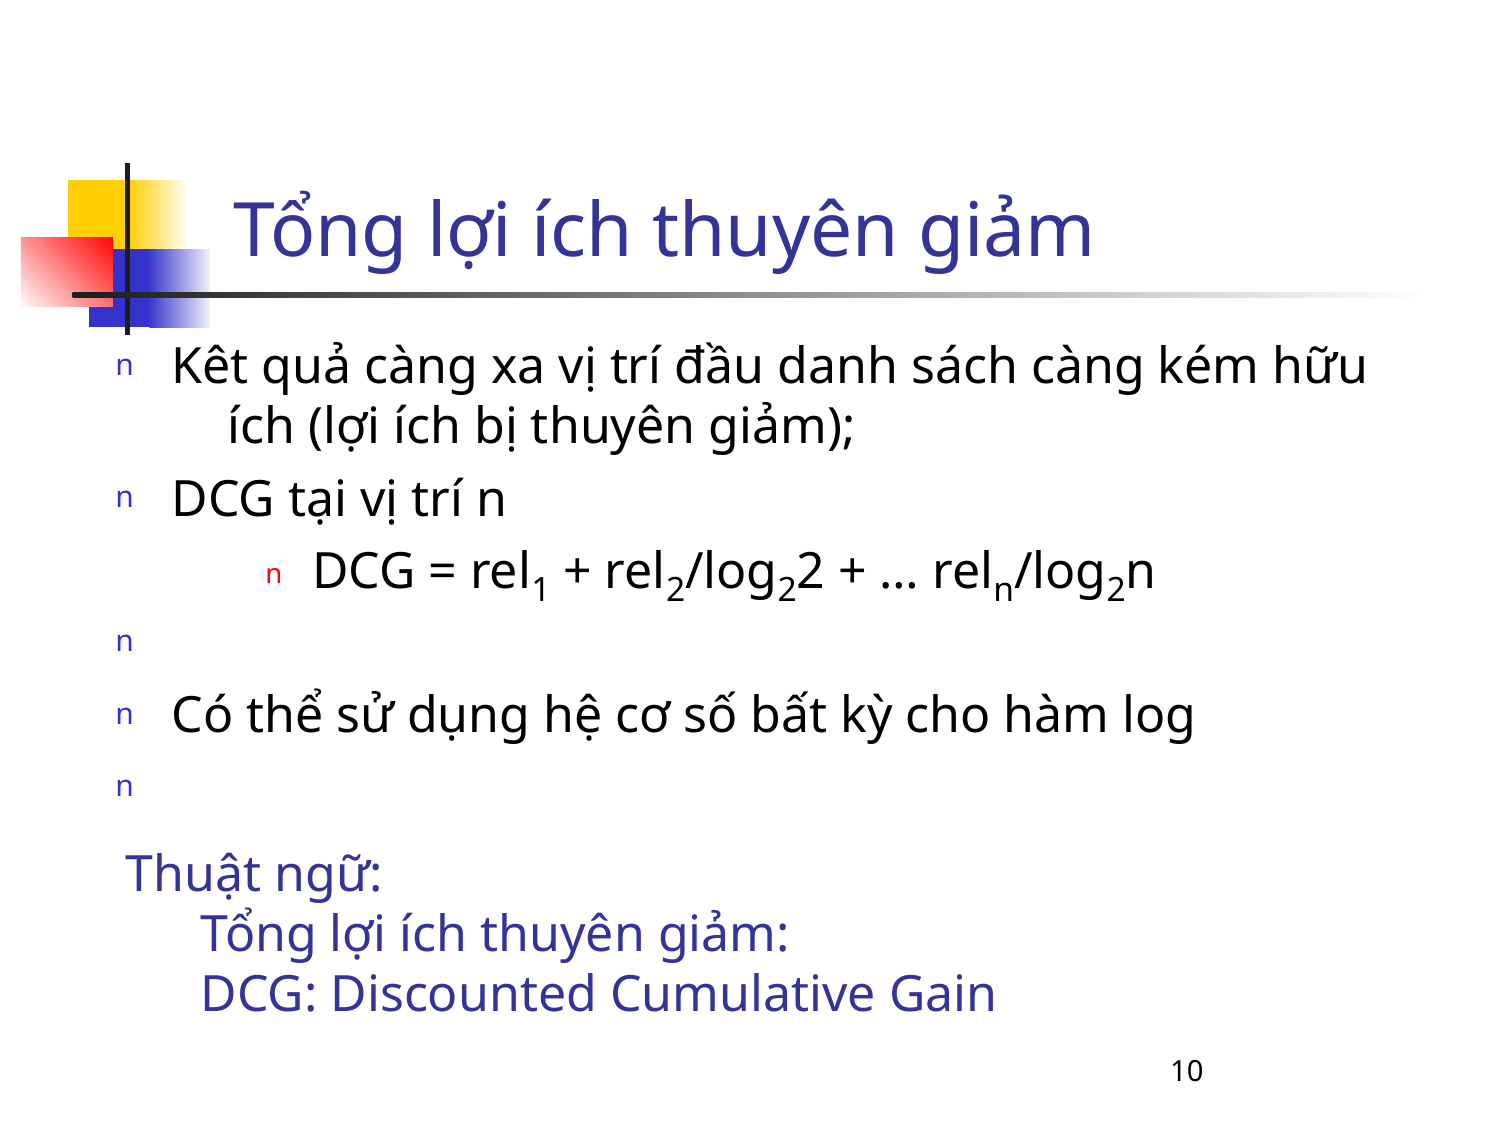

# Tổng lợi ích thuyên giảm
Kêt quả càng xa vị trí đầu danh sách càng kém hữu ích (lợi ích bị thuyên giảm);
DCG tại vị trí n
DCG = rel1 + rel2/log22 + … reln/log2n
Có thể sử dụng hệ cơ số bất kỳ cho hàm log
Thuật ngữ:
	Tổng lợi ích thuyên giảm:
	DCG: Discounted Cumulative Gain